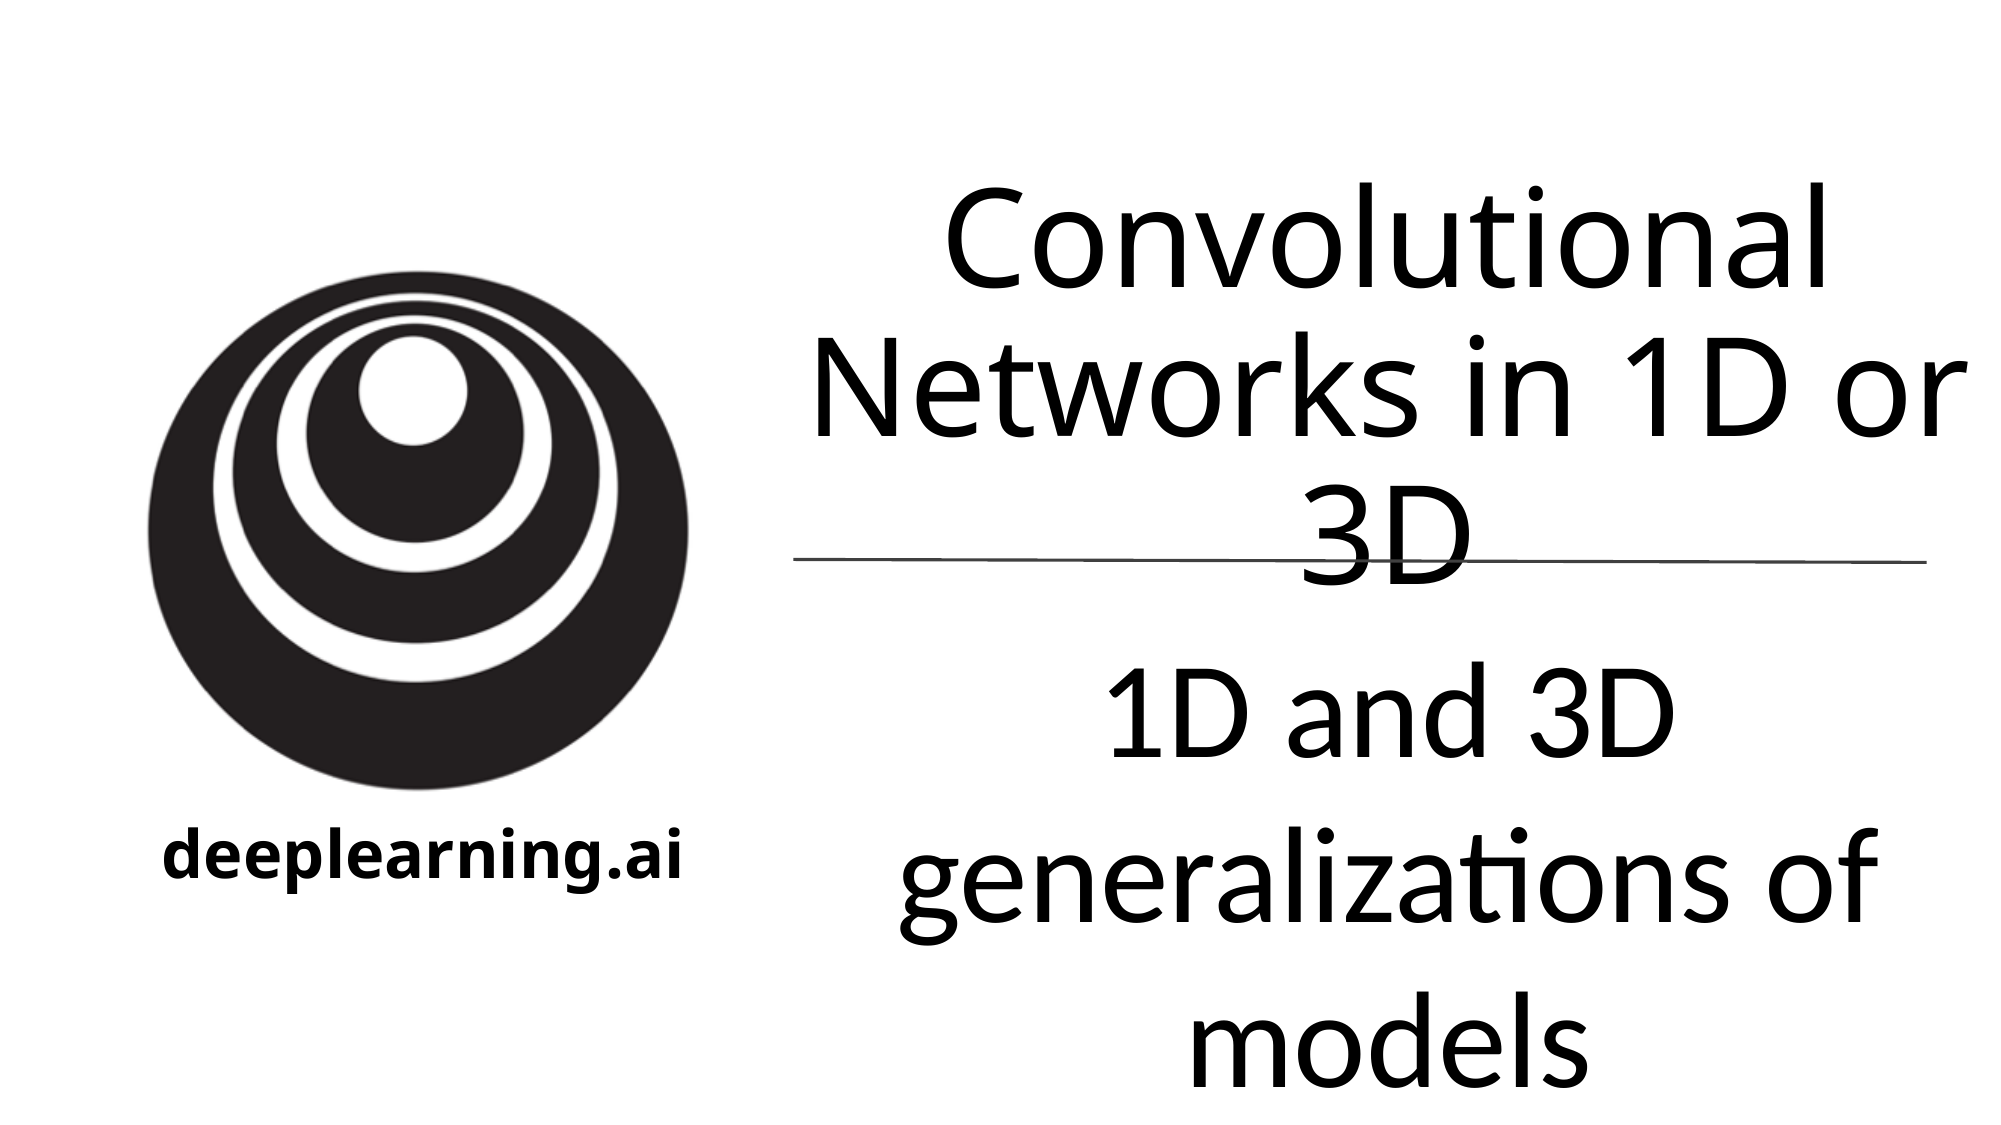

# Convolutional Networks in 1D or 3D
deeplearning.ai
1D and 3D generalizations of models